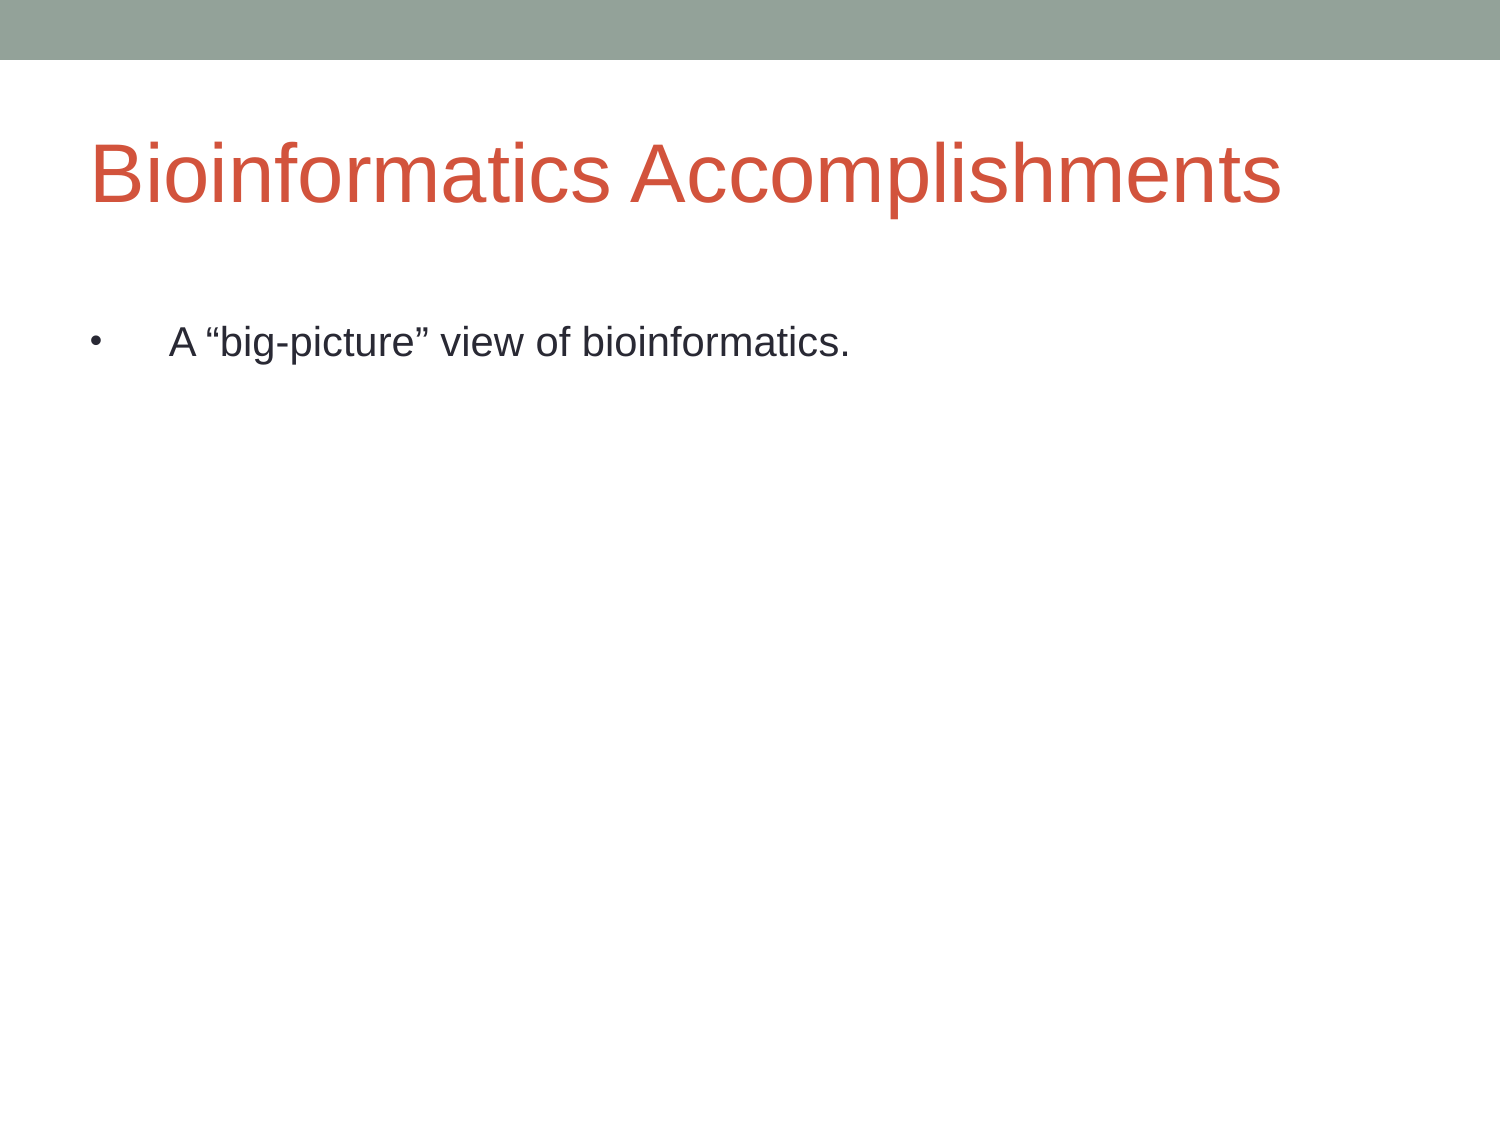

Bioinformatics Accomplishments
 A “big-picture” view of bioinformatics.